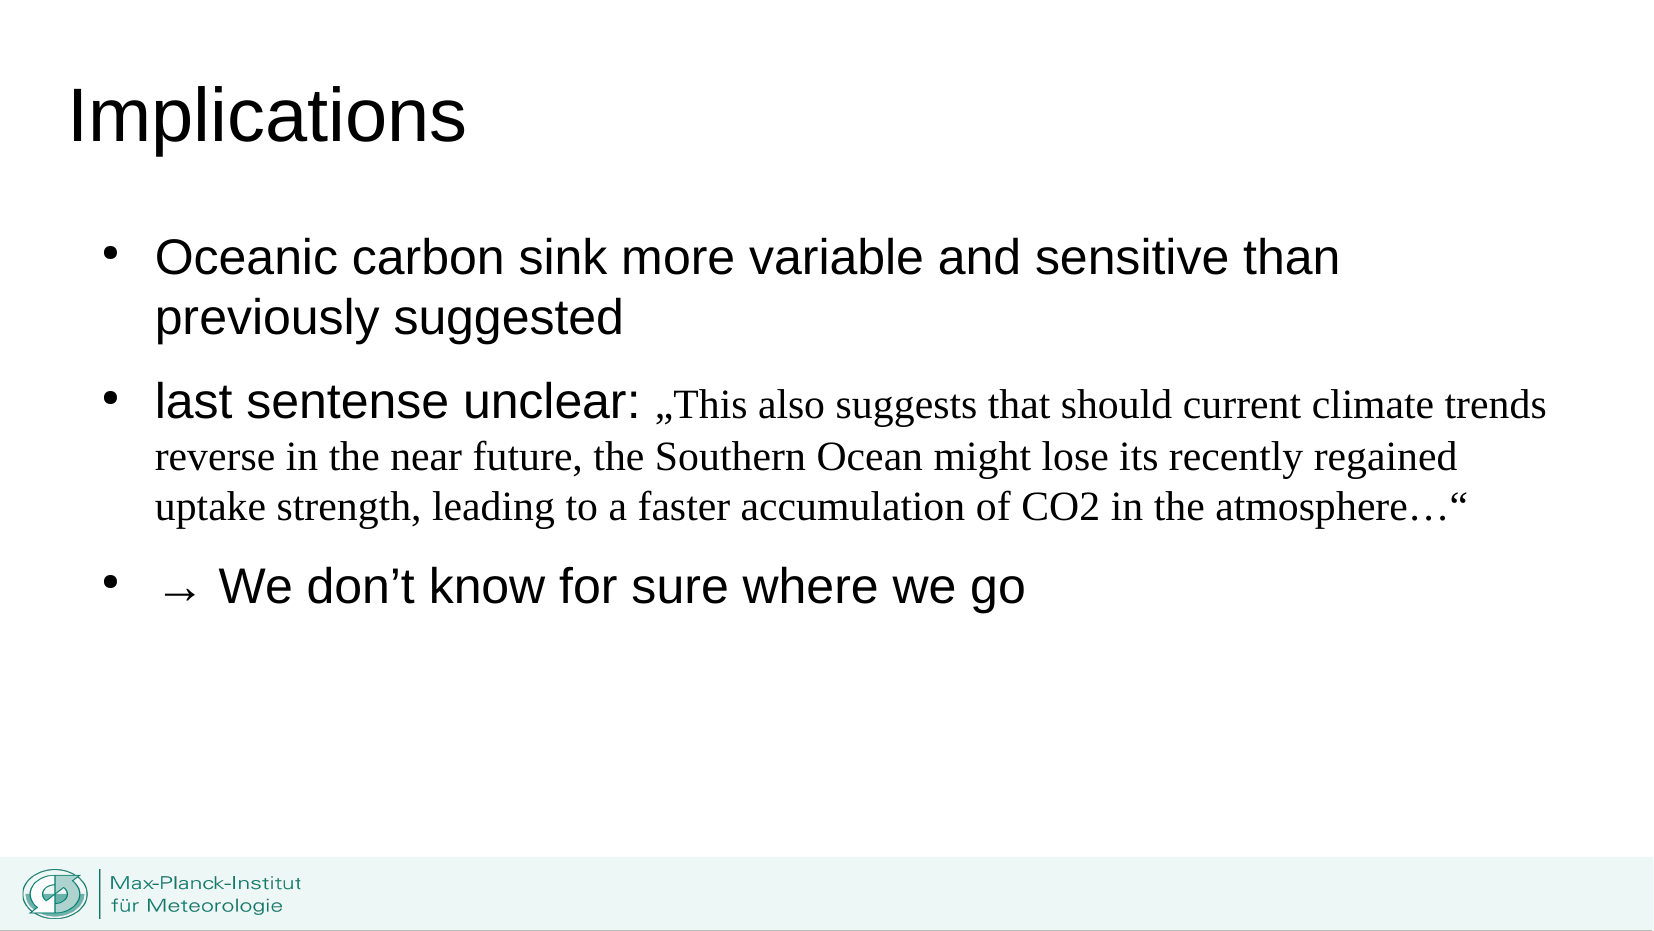

Implications
#
Oceanic carbon sink more variable and sensitive than previously suggested
last sentense unclear: „This also suggests that should current climate trends reverse in the near future, the Southern Ocean might lose its recently regained uptake strength, leading to a faster accumulation of CO2 in the atmosphere…“
→ We don’t know for sure where we go